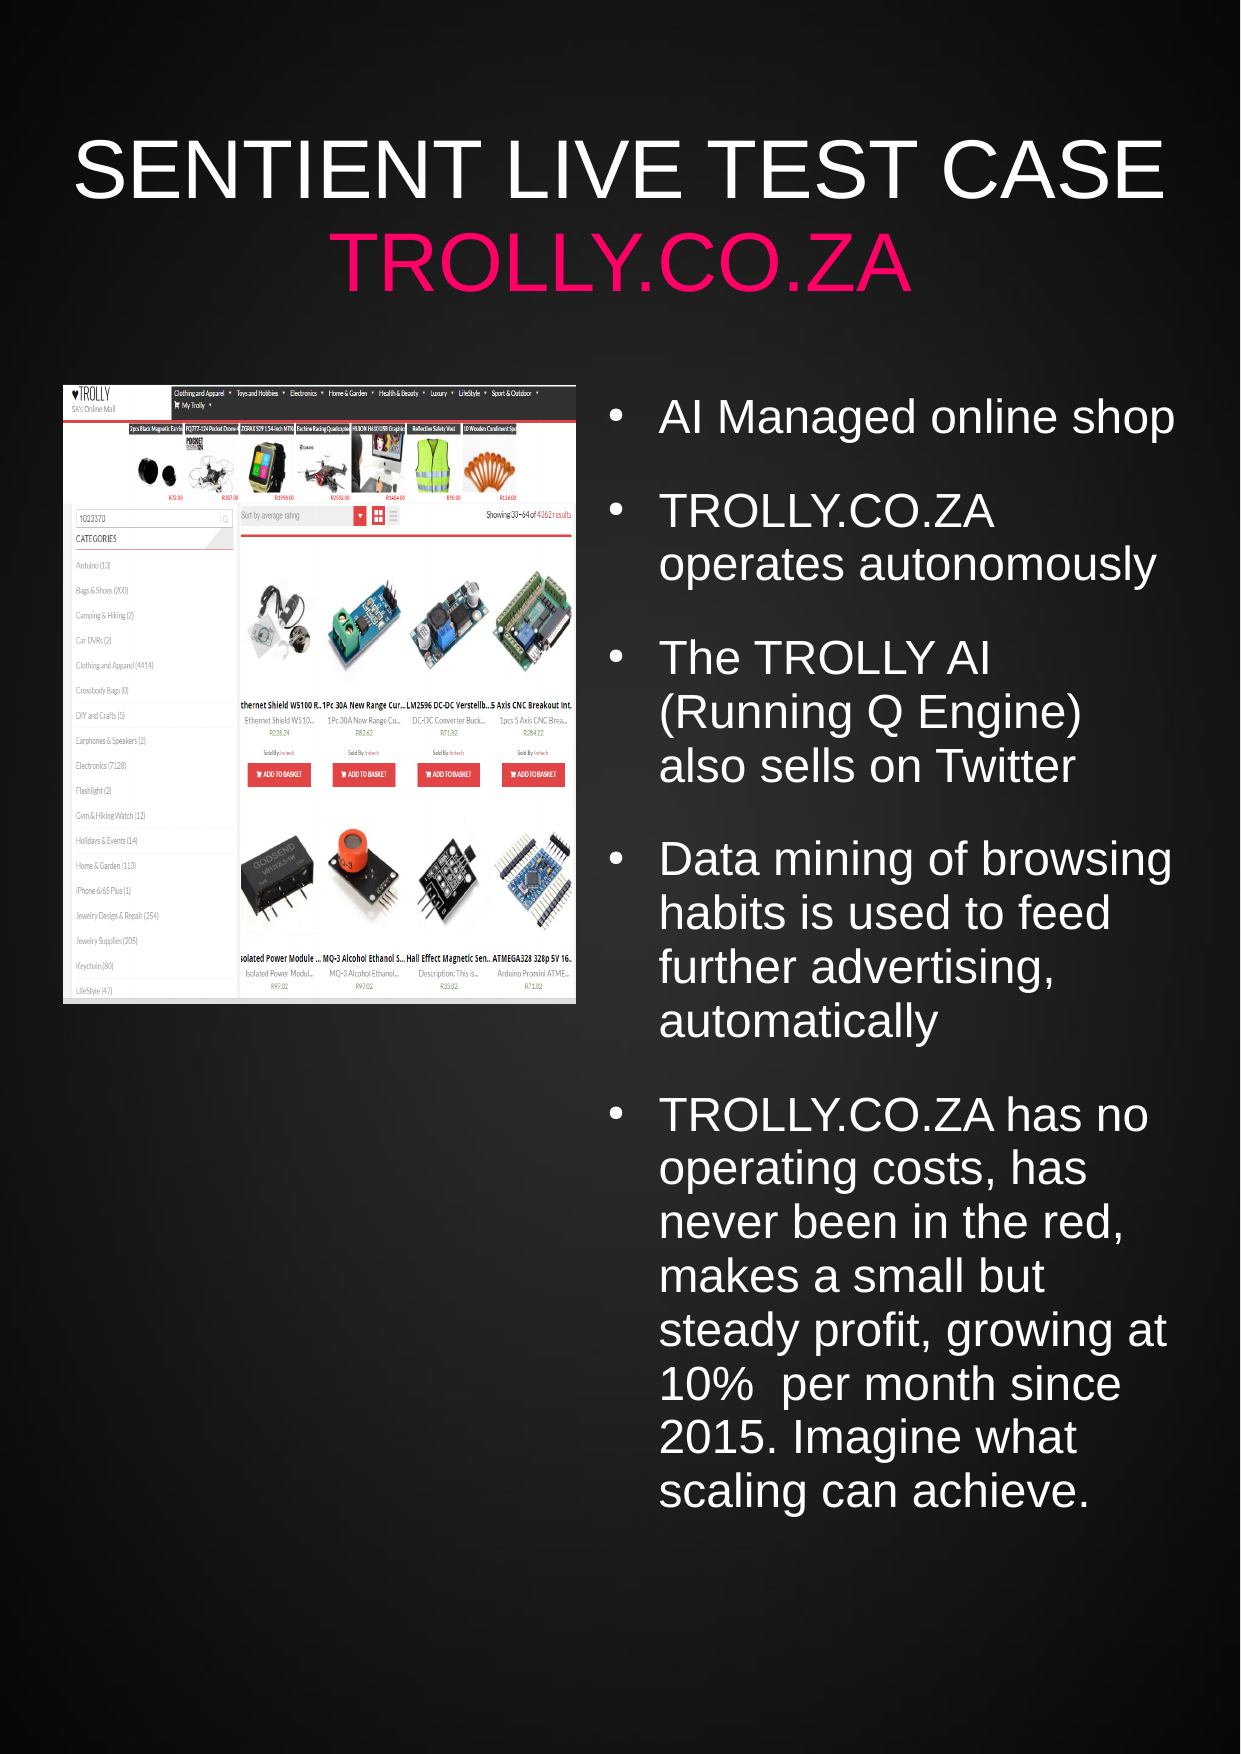

# SENTIENT LIVE TEST CASE TROLLY.CO.ZA
AI Managed online shop
TROLLY.CO.ZA operates autonomously
The TROLLY AI (Running Q Engine) also sells on Twitter
Data mining of browsing habits is used to feed further advertising, automatically
TROLLY.CO.ZA has no operating costs, has never been in the red, makes a small but steady profit, growing at 10% per month since 2015. Imagine what scaling can achieve.